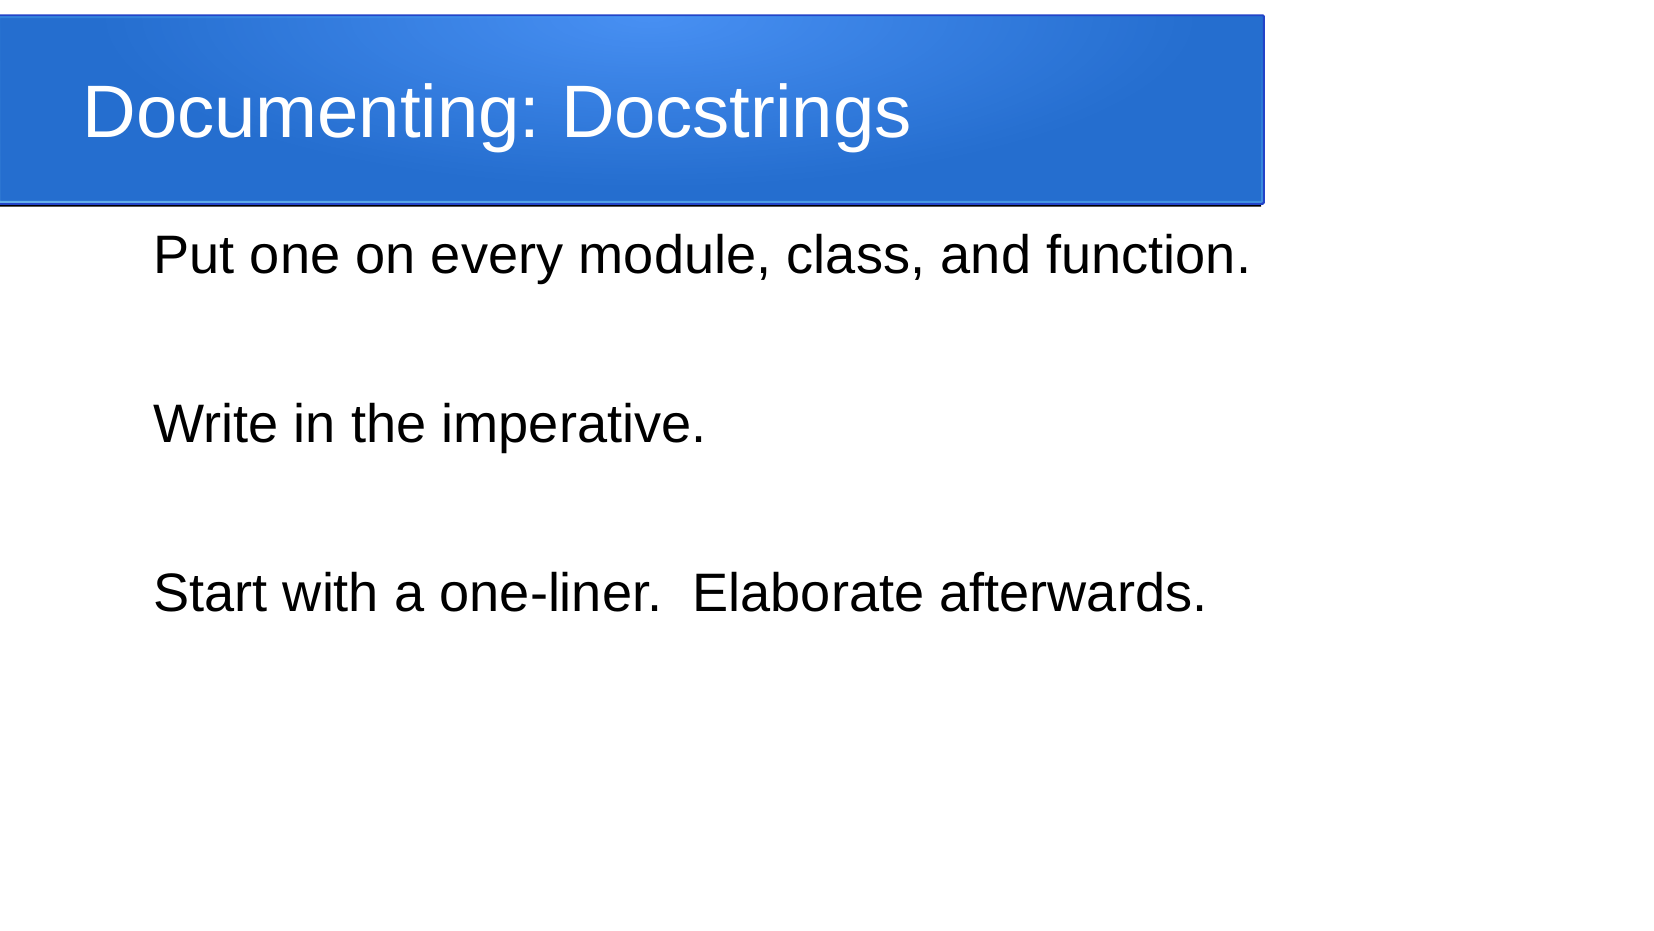

# Documenting: Docstrings
Put one on every module, class, and function.
Write in the imperative.
Start with a one-liner. Elaborate afterwards.